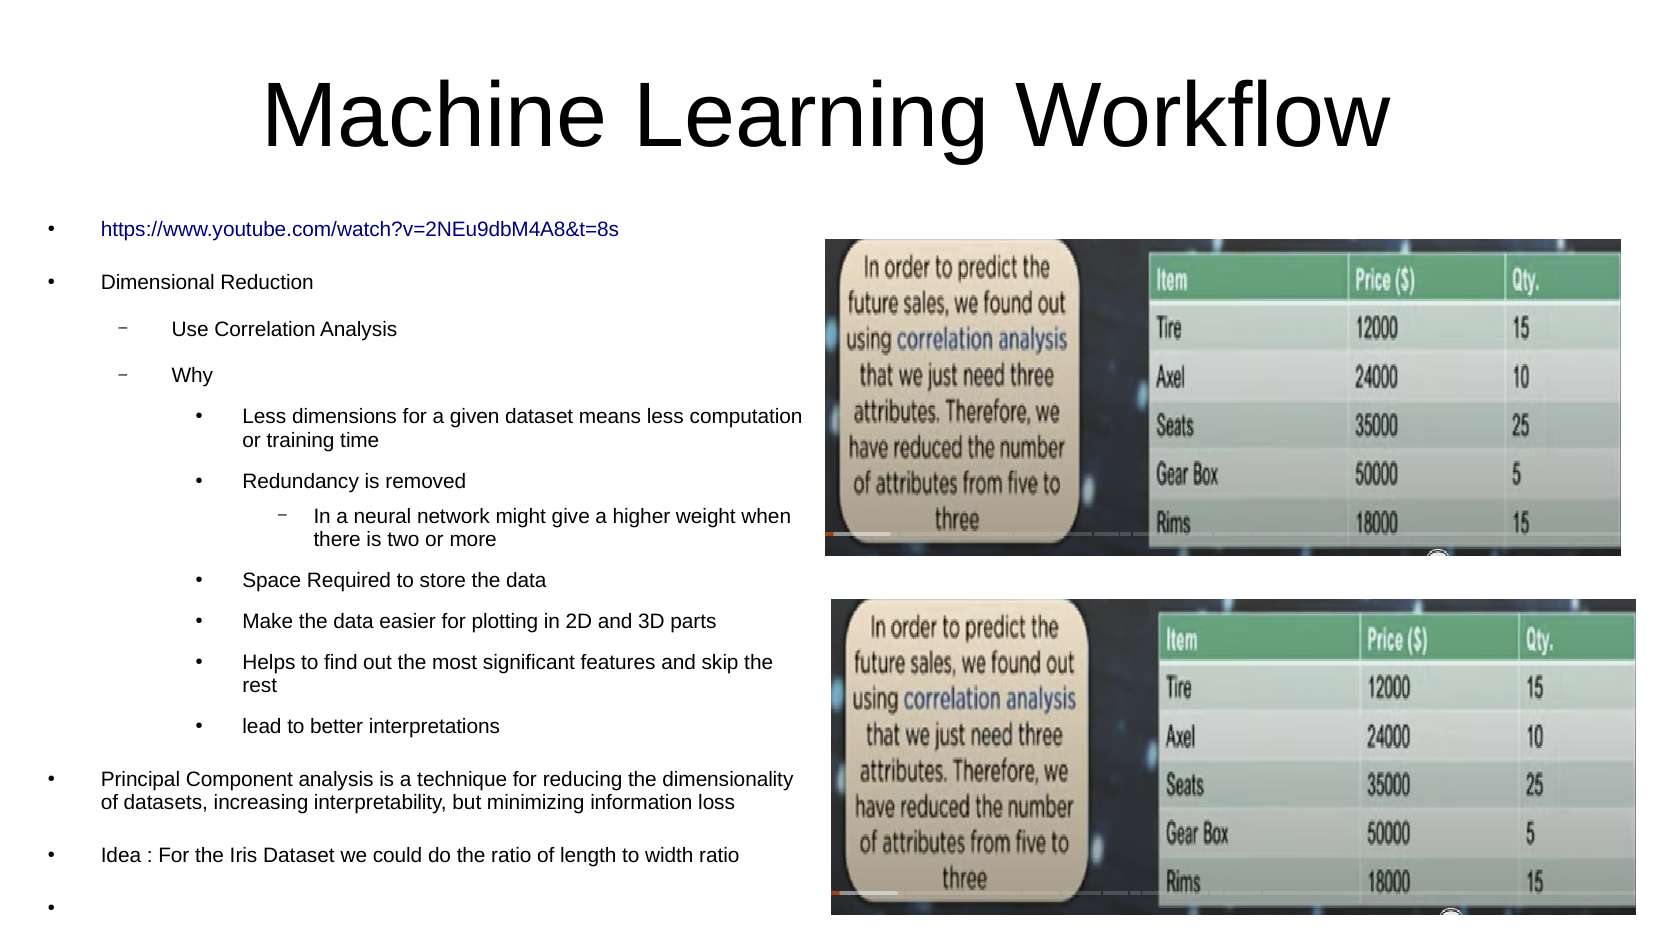

# Machine Learning Workflow
https://www.youtube.com/watch?v=2NEu9dbM4A8&t=8s
Dimensional Reduction
Use Correlation Analysis
Why
Less dimensions for a given dataset means less computation
or training time
Redundancy is removed
In a neural network might give a higher weight when
there is two or more
Space Required to store the data
Make the data easier for plotting in 2D and 3D parts
Helps to find out the most significant features and skip the
rest
lead to better interpretations
Principal Component analysis is a technique for reducing the dimensionality
of datasets, increasing interpretability, but minimizing information loss
Idea : For the Iris Dataset we could do the ratio of length to width ratio